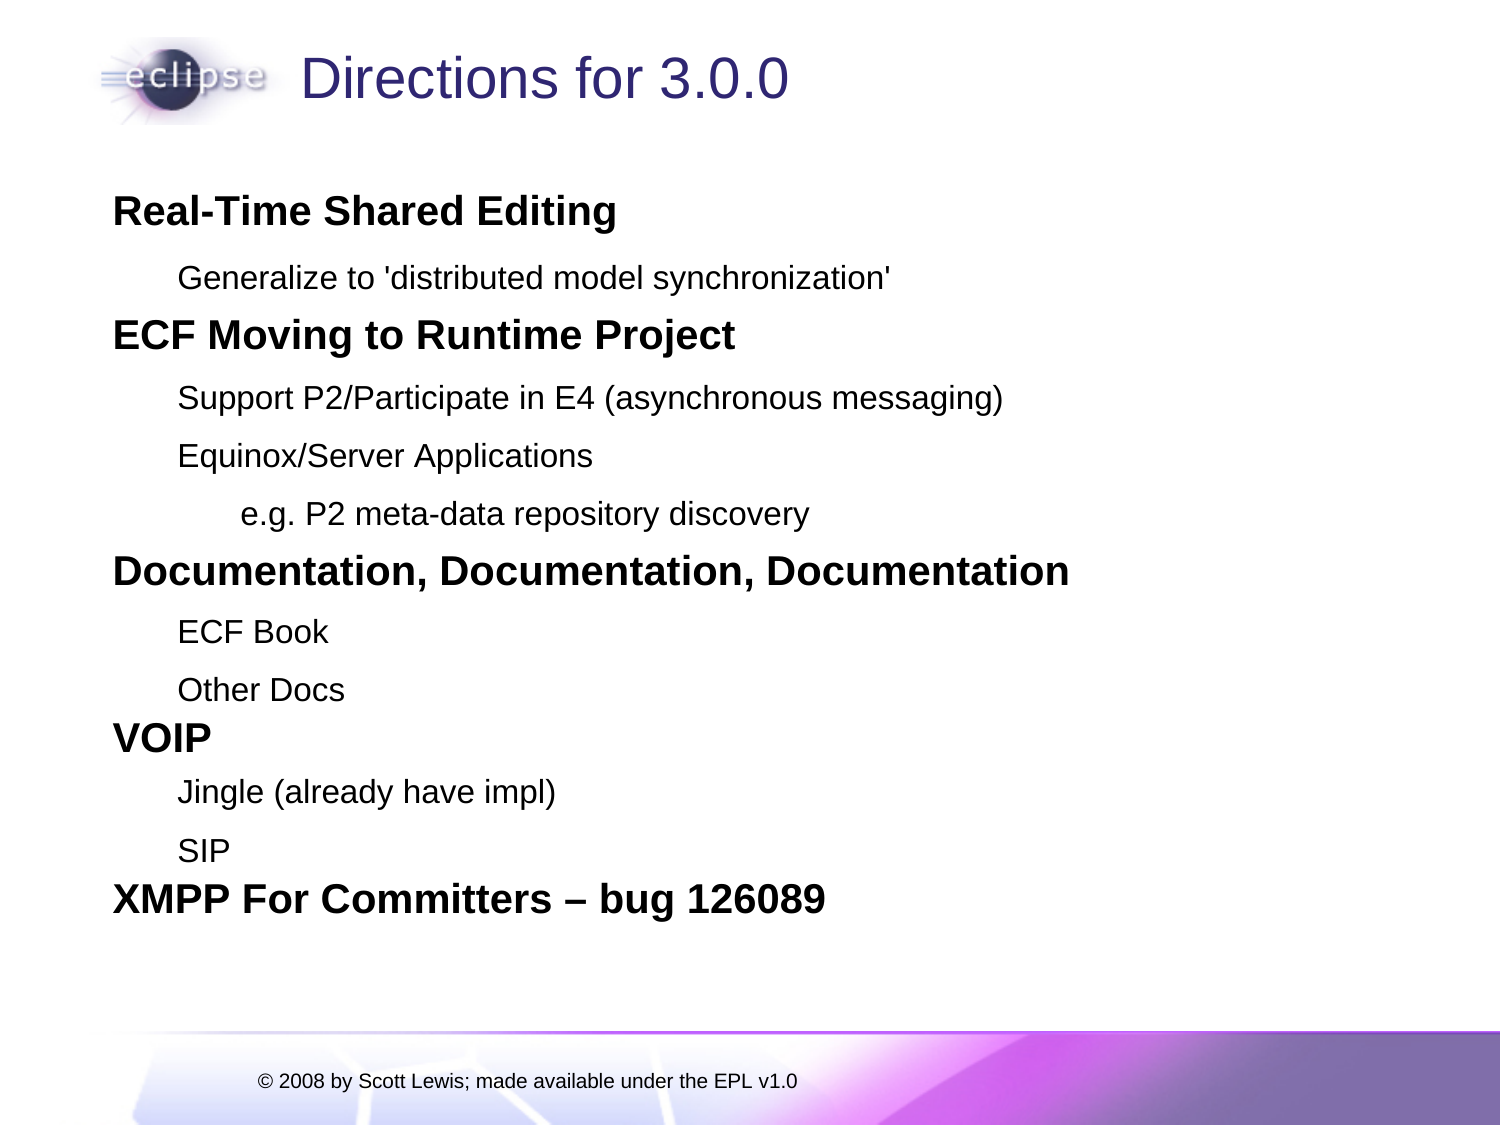

# Directions for 3.0.0
Real-Time Shared Editing
Generalize to 'distributed model synchronization'
ECF Moving to Runtime Project
Support P2/Participate in E4 (asynchronous messaging)‏
Equinox/Server Applications
e.g. P2 meta-data repository discovery
Documentation, Documentation, Documentation
ECF Book
Other Docs
VOIP
Jingle (already have impl)‏
SIP
XMPP For Committers – bug 126089